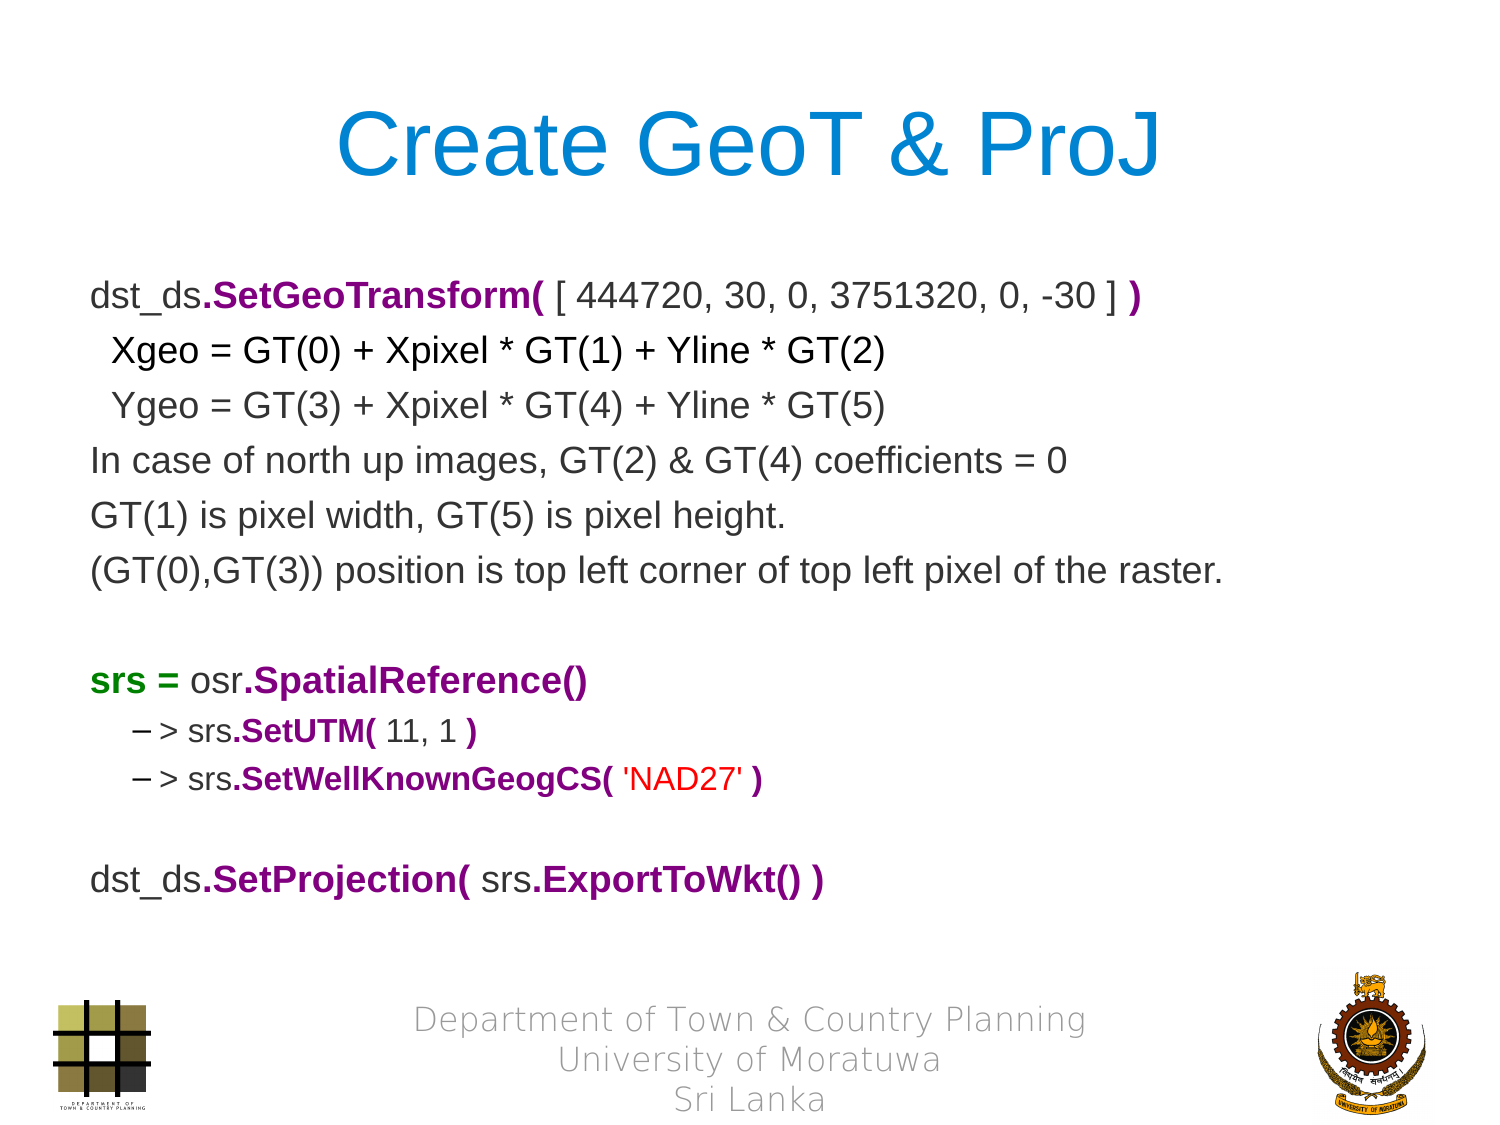

# Create GeoT & ProJ
dst_ds.SetGeoTransform( [ 444720, 30, 0, 3751320, 0, -30 ] )
 Xgeo = GT(0) + Xpixel * GT(1) + Yline * GT(2)
 Ygeo = GT(3) + Xpixel * GT(4) + Yline * GT(5)
In case of north up images, GT(2) & GT(4) coefficients = 0
GT(1) is pixel width, GT(5) is pixel height.
(GT(0),GT(3)) position is top left corner of top left pixel of the raster.
srs = osr.SpatialReference()
> srs.SetUTM( 11, 1 )
> srs.SetWellKnownGeogCS( 'NAD27' )
dst_ds.SetProjection( srs.ExportToWkt() )